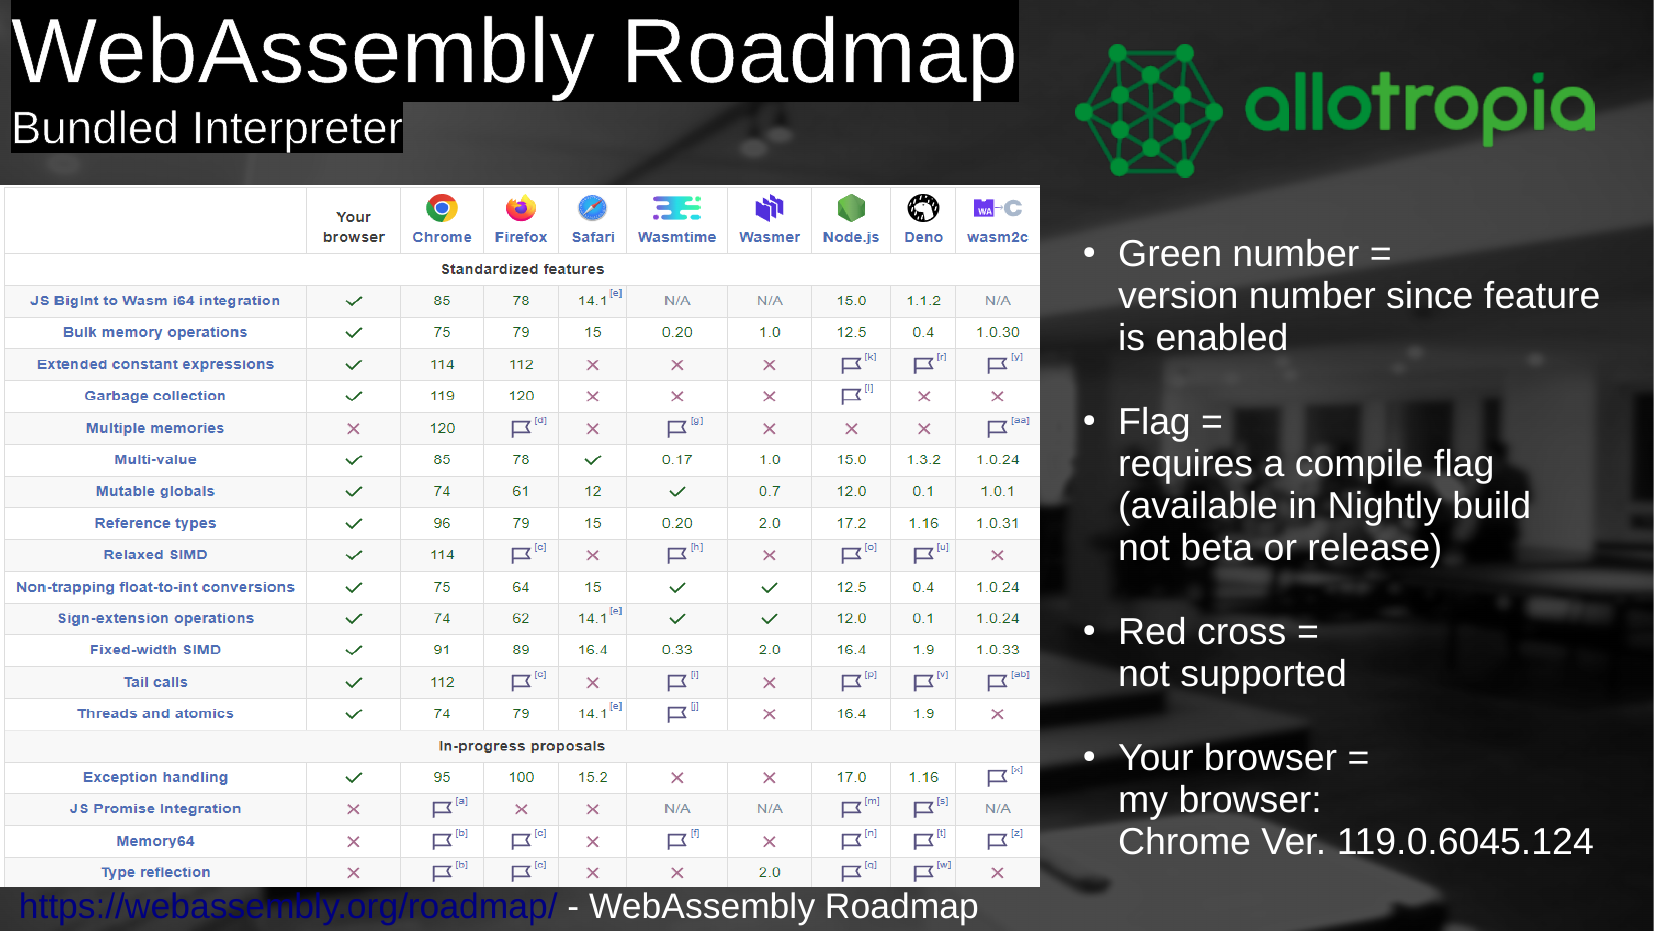

# WebAssembly Roadmap Bundled Interpreter
Green number =
version number since feature
is enabled
Flag =
requires a compile flag
(available in Nightly build
not beta or release)
Red cross =
not supported
Your browser =
my browser:
Chrome Ver. 119.0.6045.124
https://webassembly.org/roadmap/ - WebAssembly Roadmap